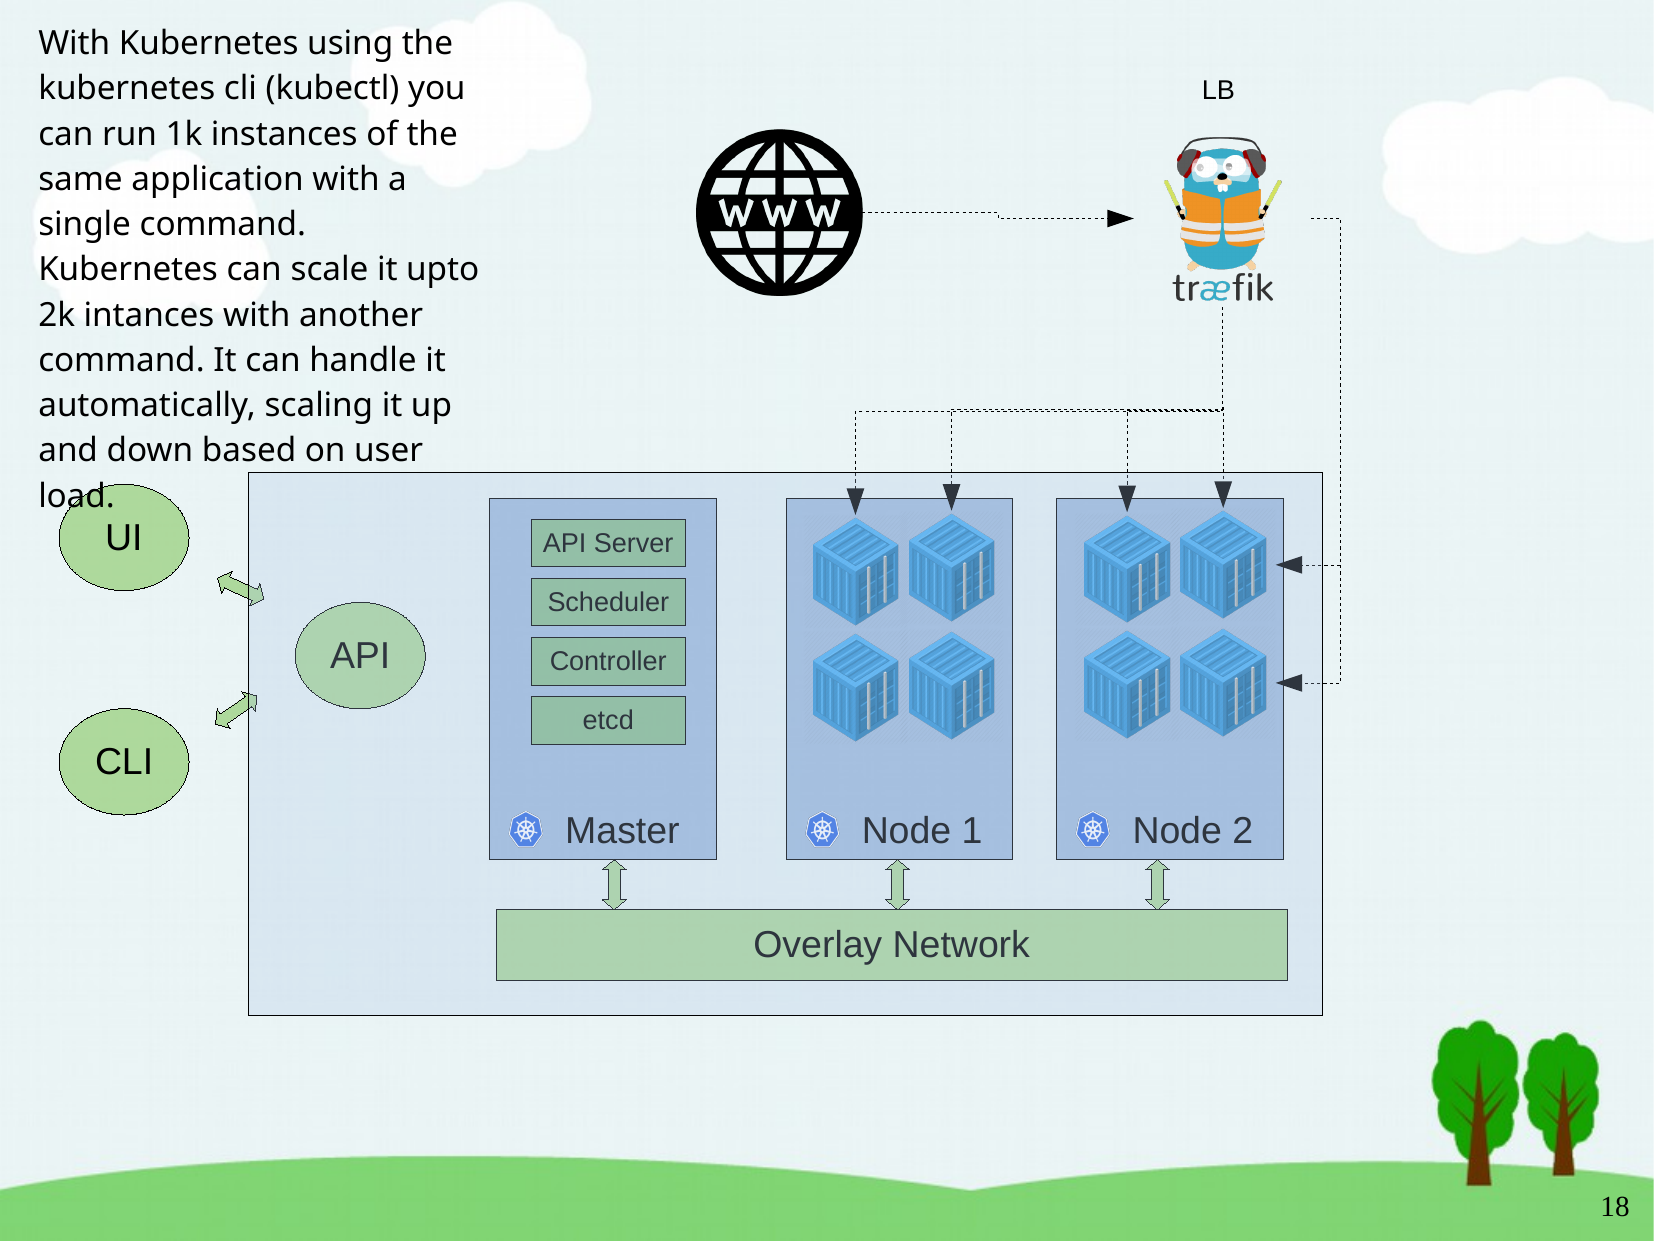

With Kubernetes using the kubernetes cli (kubectl) you can run 1k instances of the same application with a single command. Kubernetes can scale it upto 2k intances with another command. It can handle it automatically, scaling it up and down based on user load.
LB
UI
API Server
Scheduler
API
Controller
etcd
CLI
Master
Node 1
Node 2
Overlay Network
18